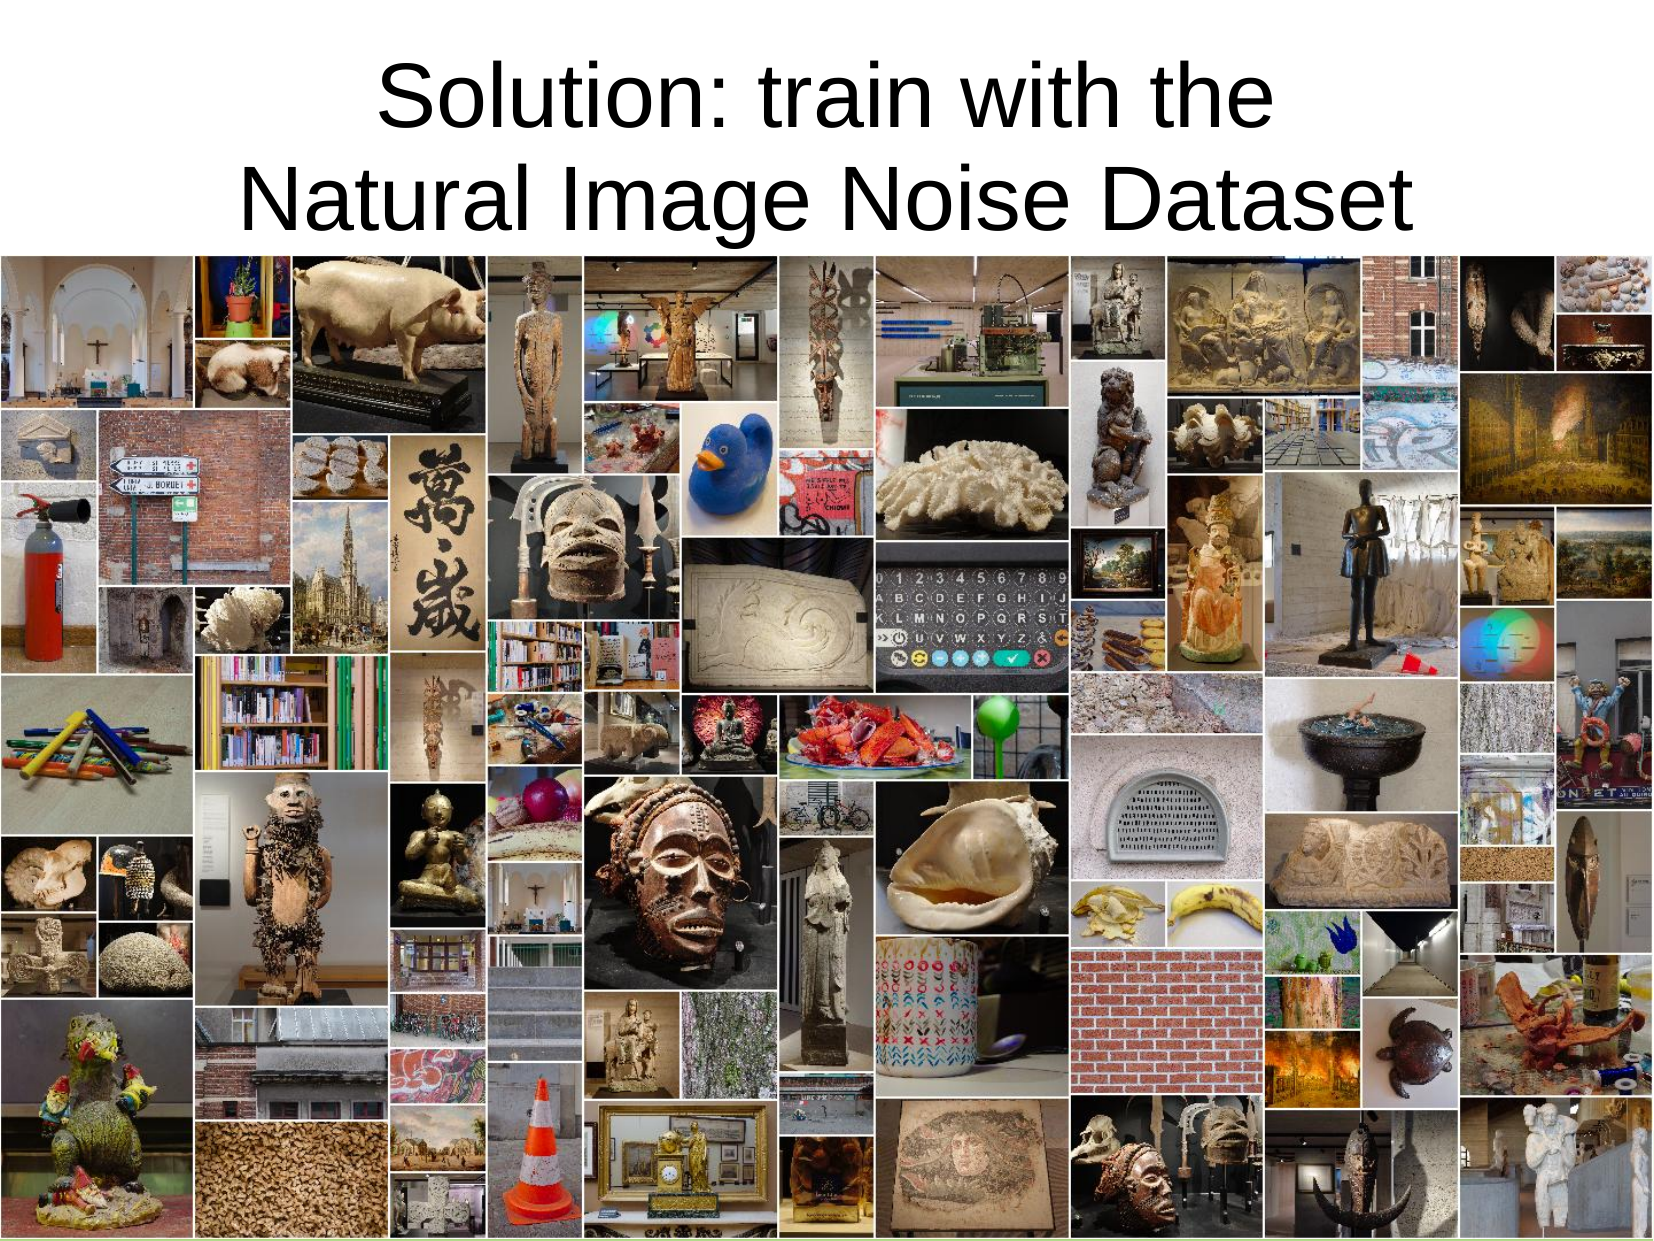

# Solution: train with the Natural Image Noise Dataset